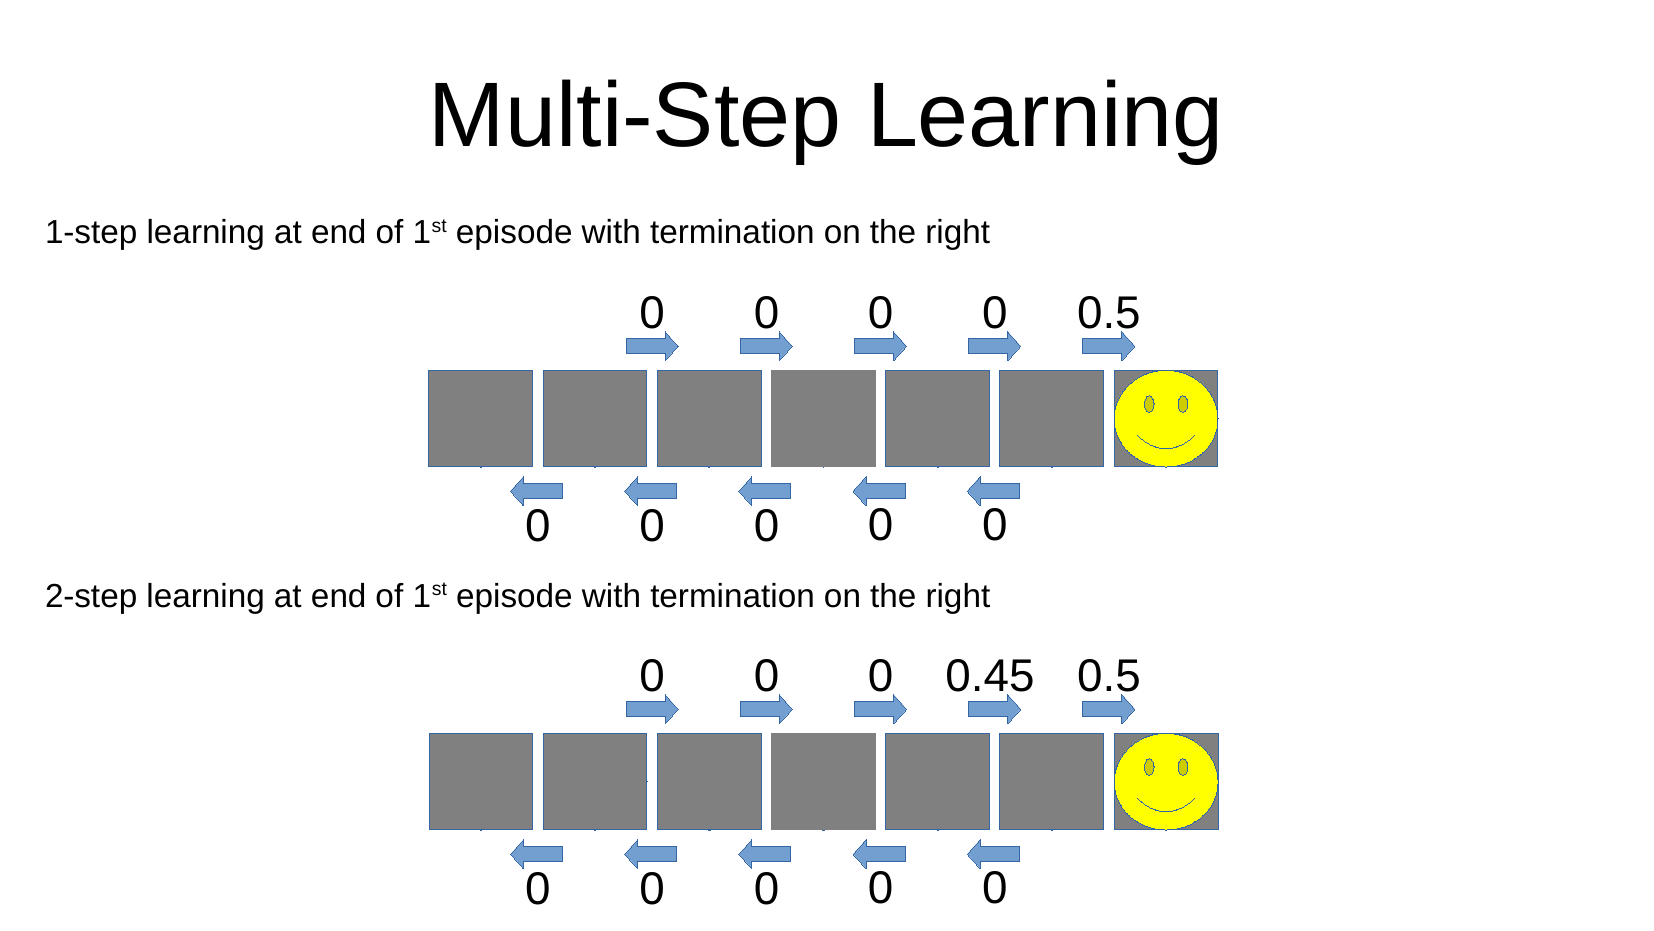

Multi-Step Learning
1-step learning at end of 1st episode with termination on the right
0
0
0
0
# 0.5
0
0
0
0
0
2-step learning at end of 1st episode with termination on the right
0.45
0
0
0
0.5
0
0
0
0
0